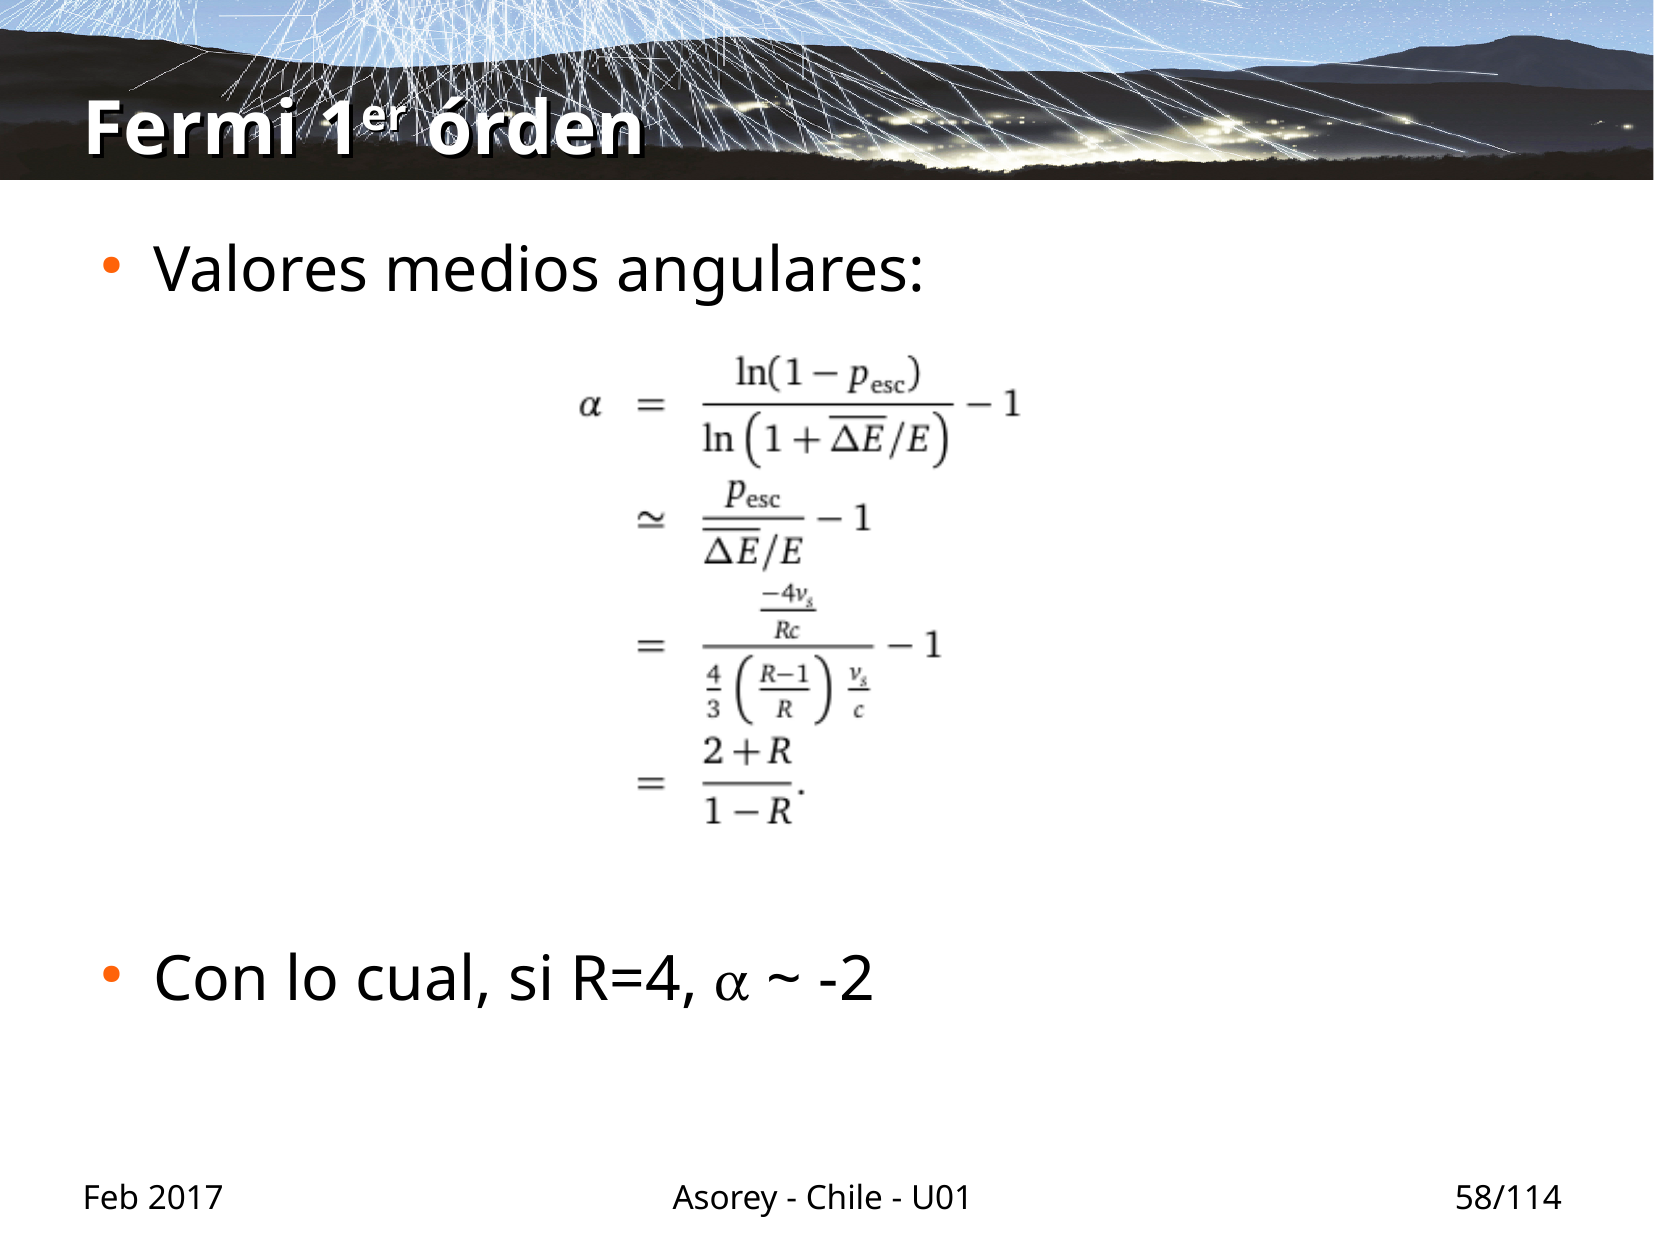

# Fermi 1er órden
Valores medios angulares:
Con lo cual, si R=4, α ~ -2
Feb 2017
Asorey - Chile - U01
58